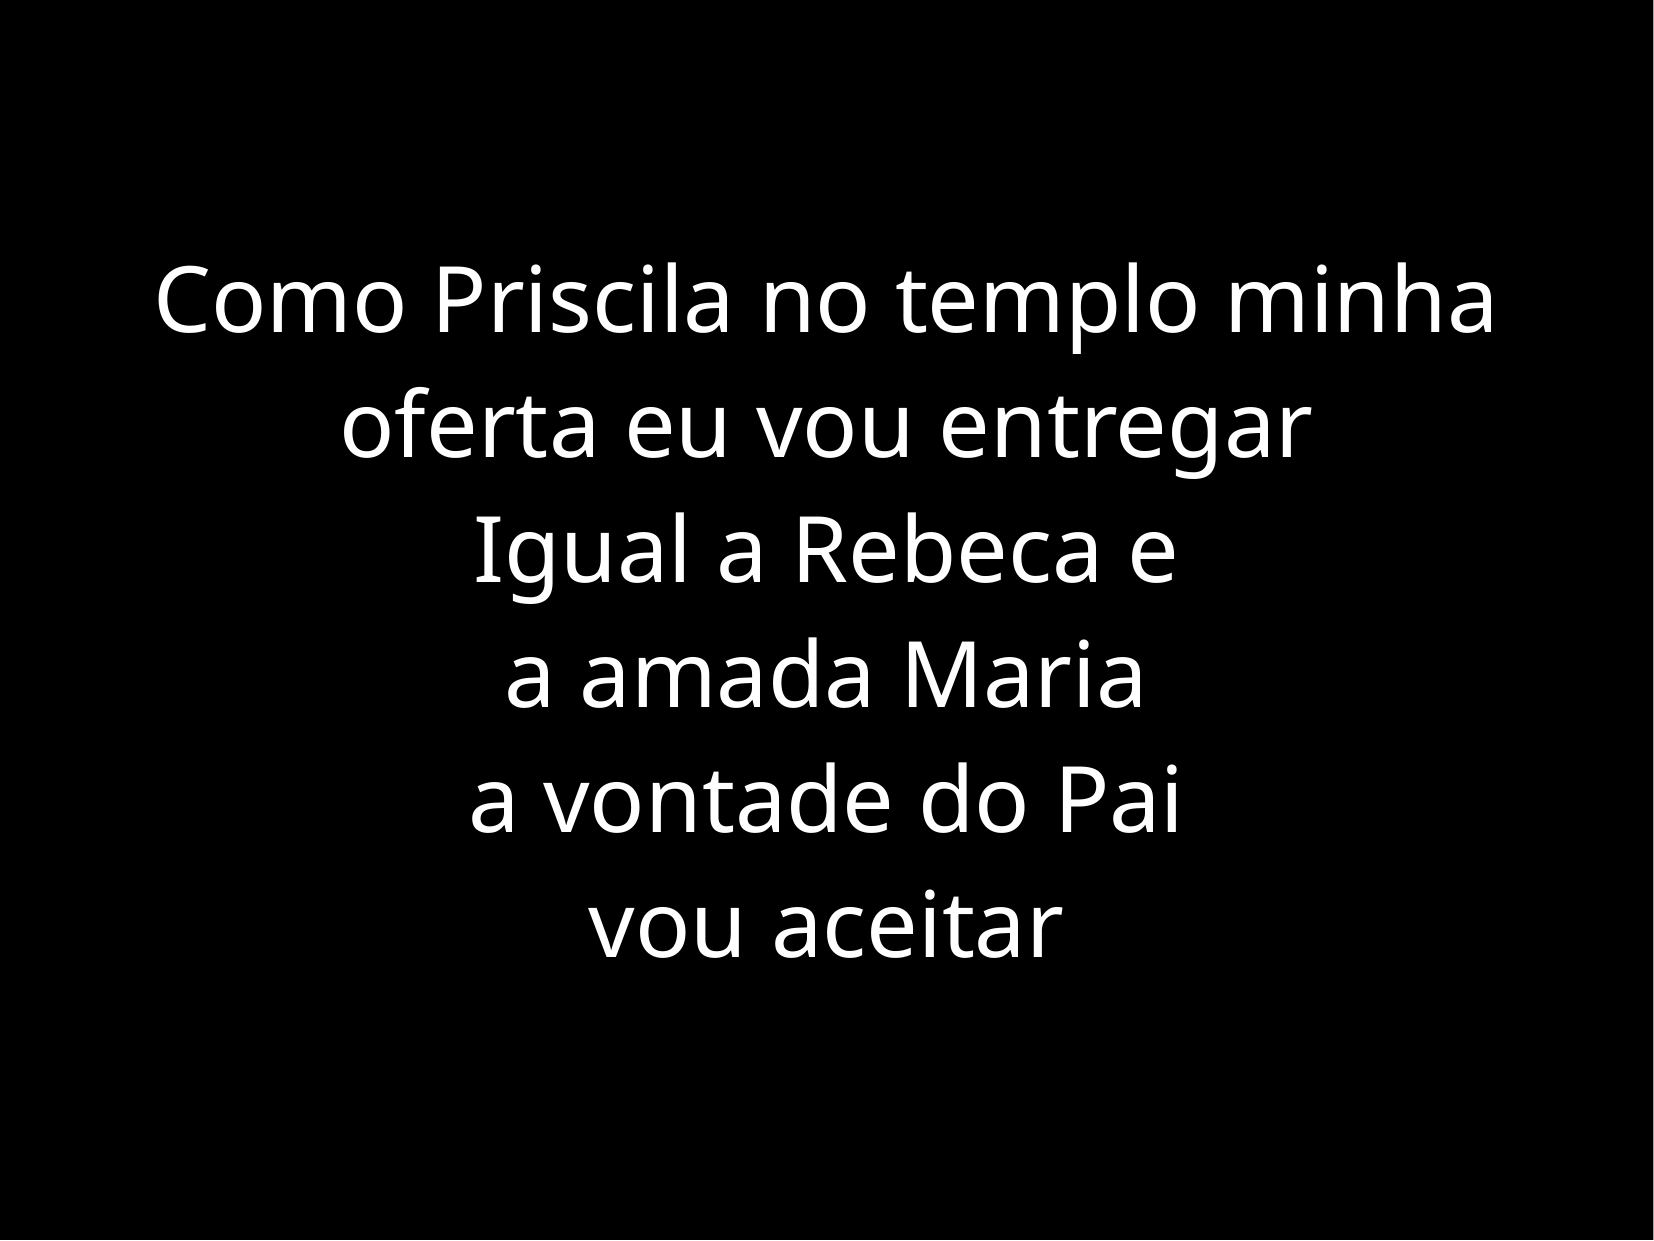

# Como Priscila no templo minha oferta eu vou entregar Igual a Rebeca e
a amada Maria
a vontade do Pai
vou aceitar